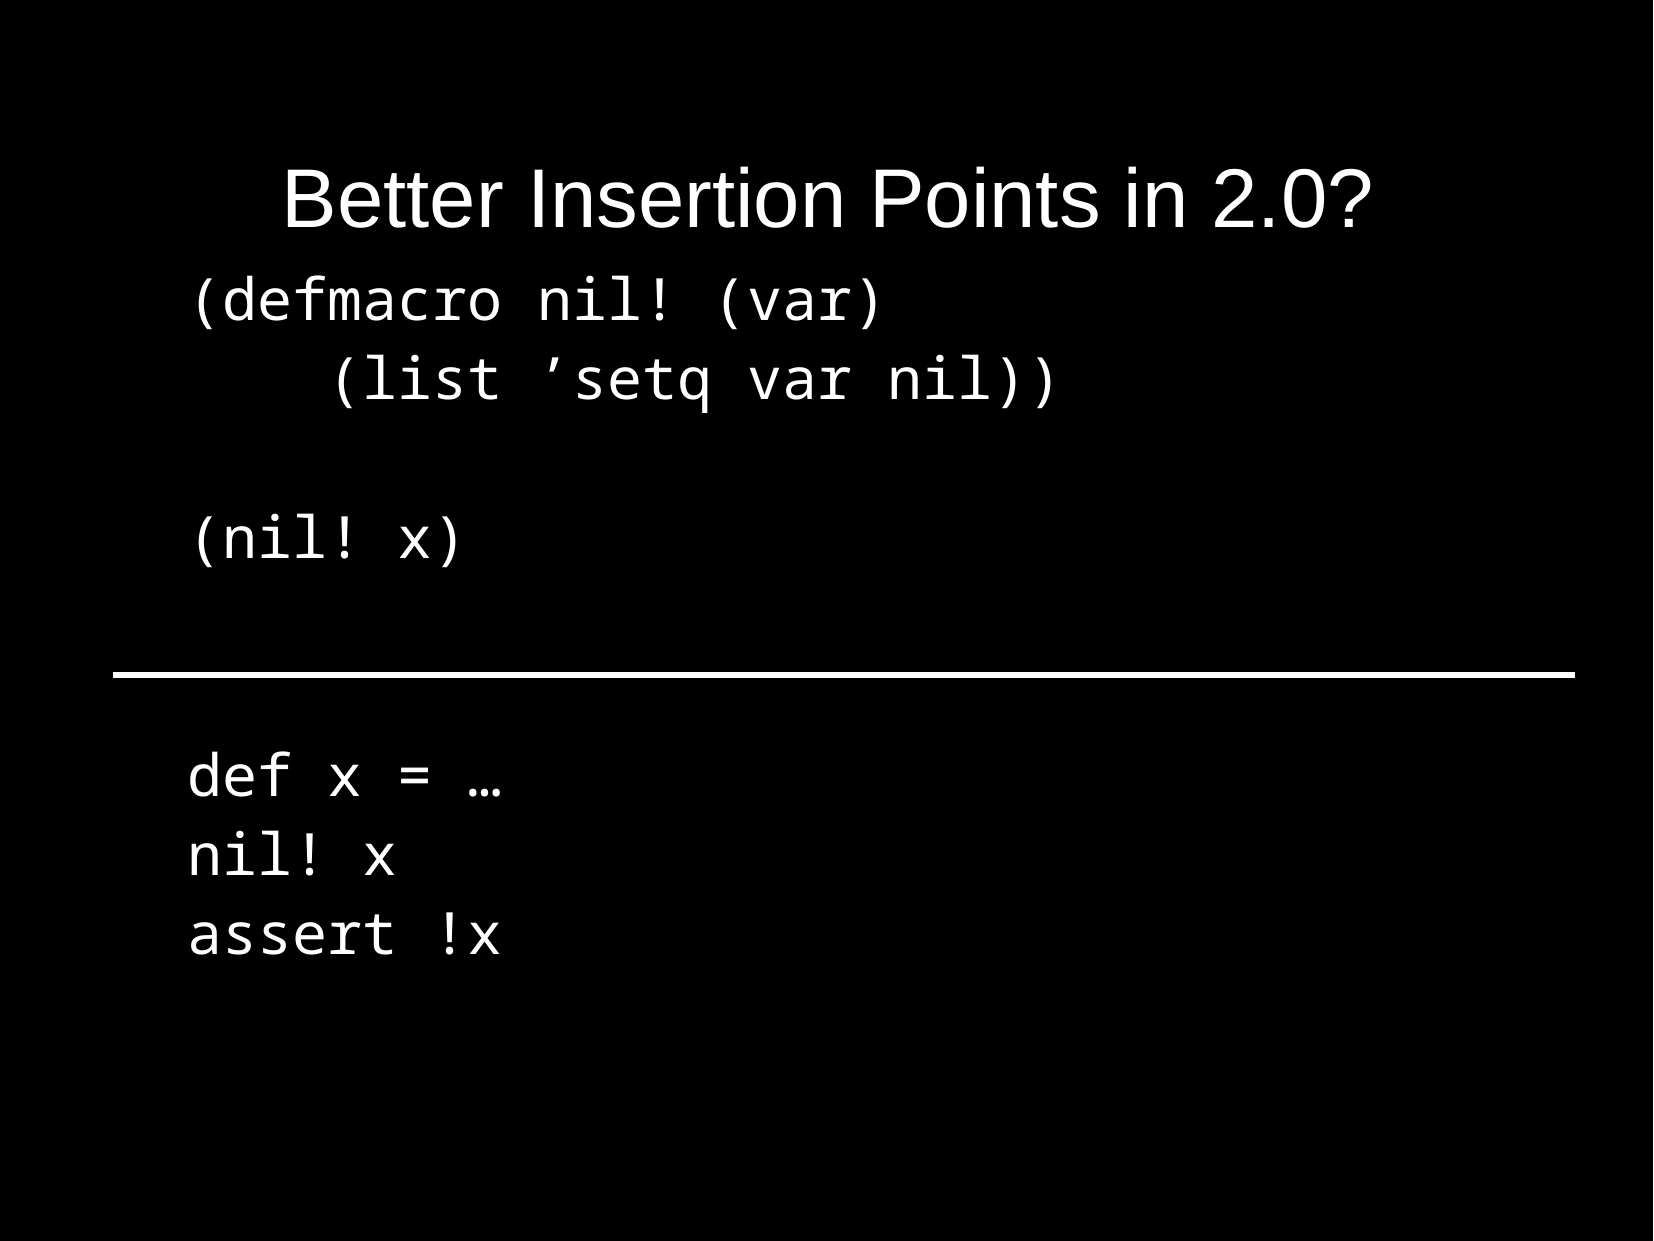

Better Insertion Points in 2.0?
(defmacro nil! (var)
 (list ’setq var nil))
(nil! x)
def x = …
nil! x
assert !x